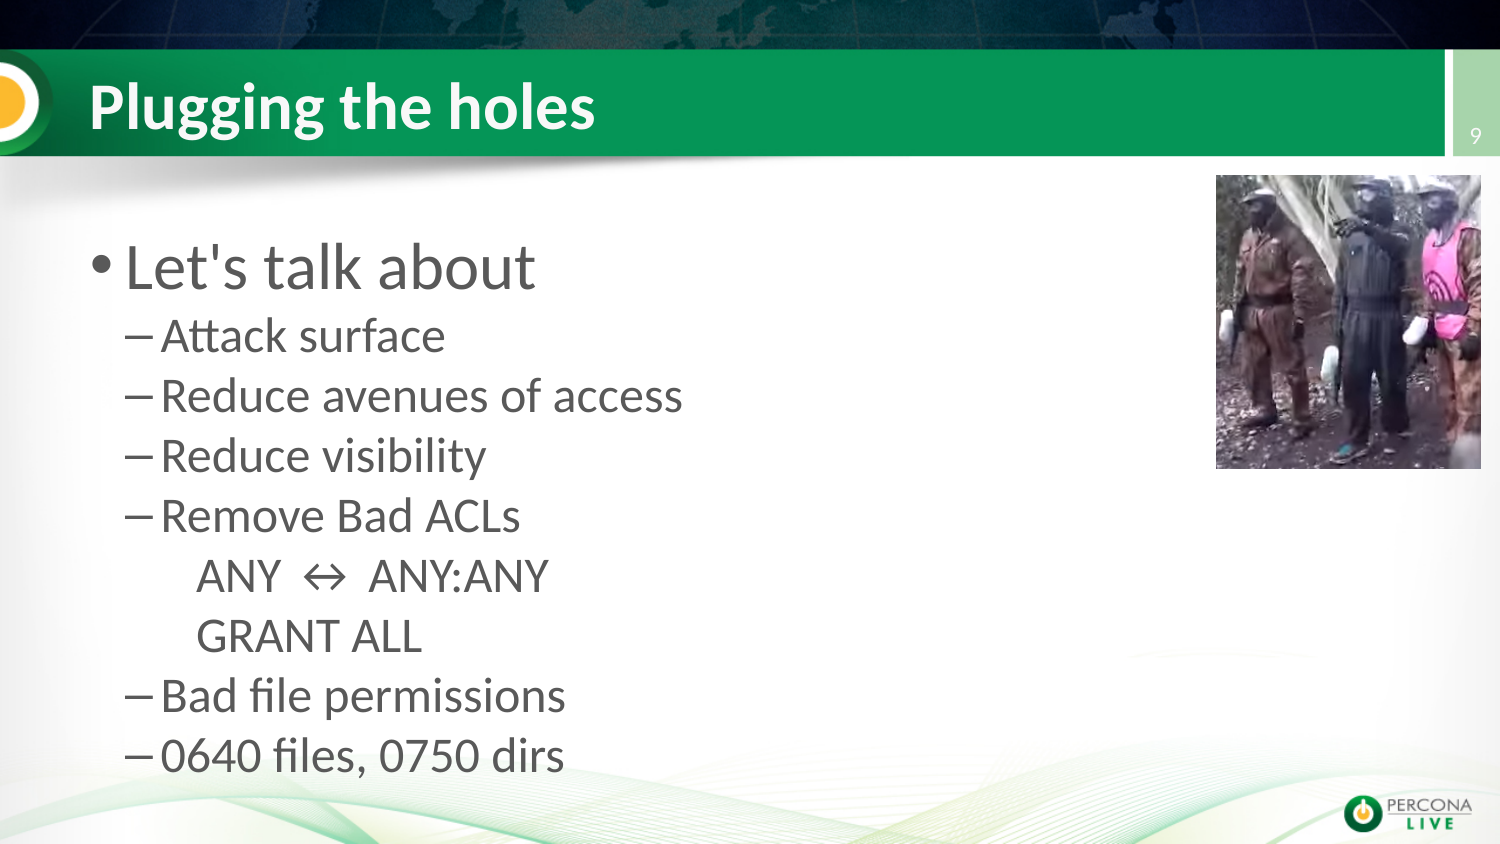

Plugging the holes
Let's talk about
Attack surface
Reduce avenues of access
Reduce visibility
Remove Bad ACLs
ANY ↔ ANY:ANY
GRANT ALL
Bad file permissions
0640 files, 0750 dirs